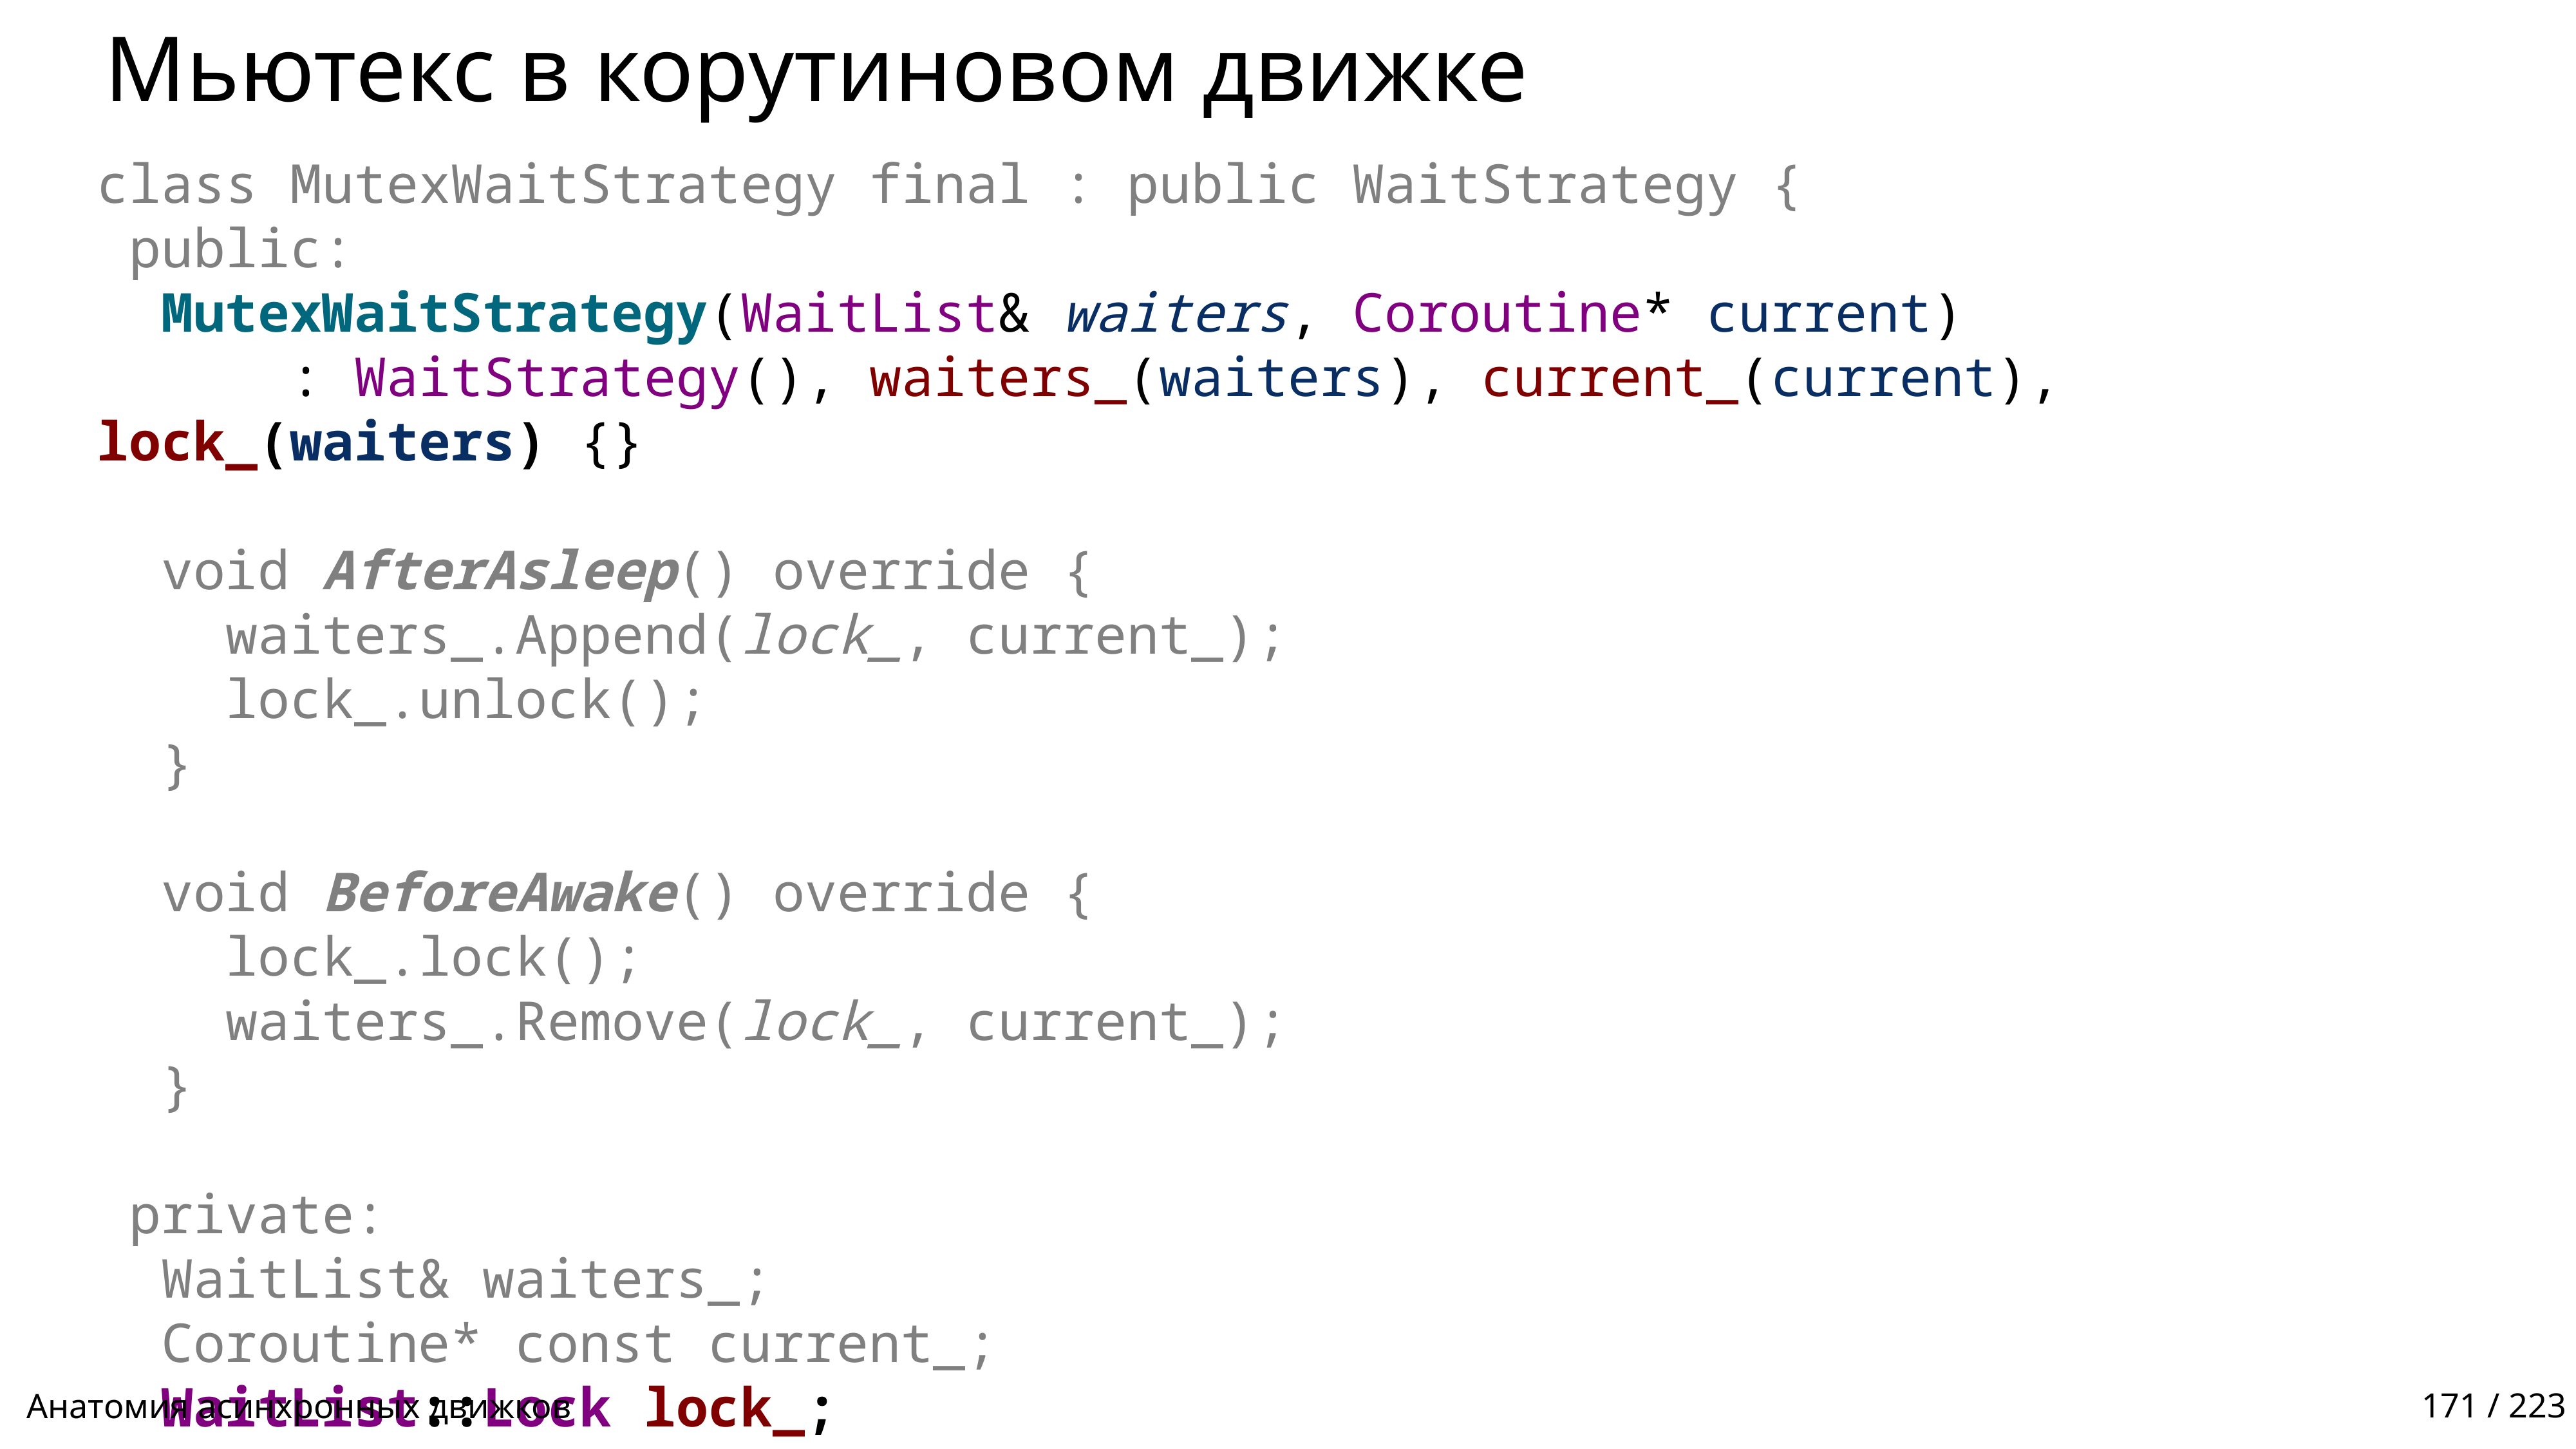

# Мьютекс в корутиновом движке
class MutexWaitStrategy final : public WaitStrategy {
 public:
 MutexWaitStrategy(WaitList& waiters, Coroutine* current)
 : WaitStrategy(), waiters_(waiters), current_(current), lock_(waiters) {}
 void AfterAsleep() override {
 waiters_.Append(lock_, current_);
 lock_.unlock();
 }
 void BeforeAwake() override {
 lock_.lock();
 waiters_.Remove(lock_, current_);
 }
 private:
 WaitList& waiters_;
 Coroutine* const current_;
 WaitList::Lock lock_;
};
Анатомия асинхронных движков